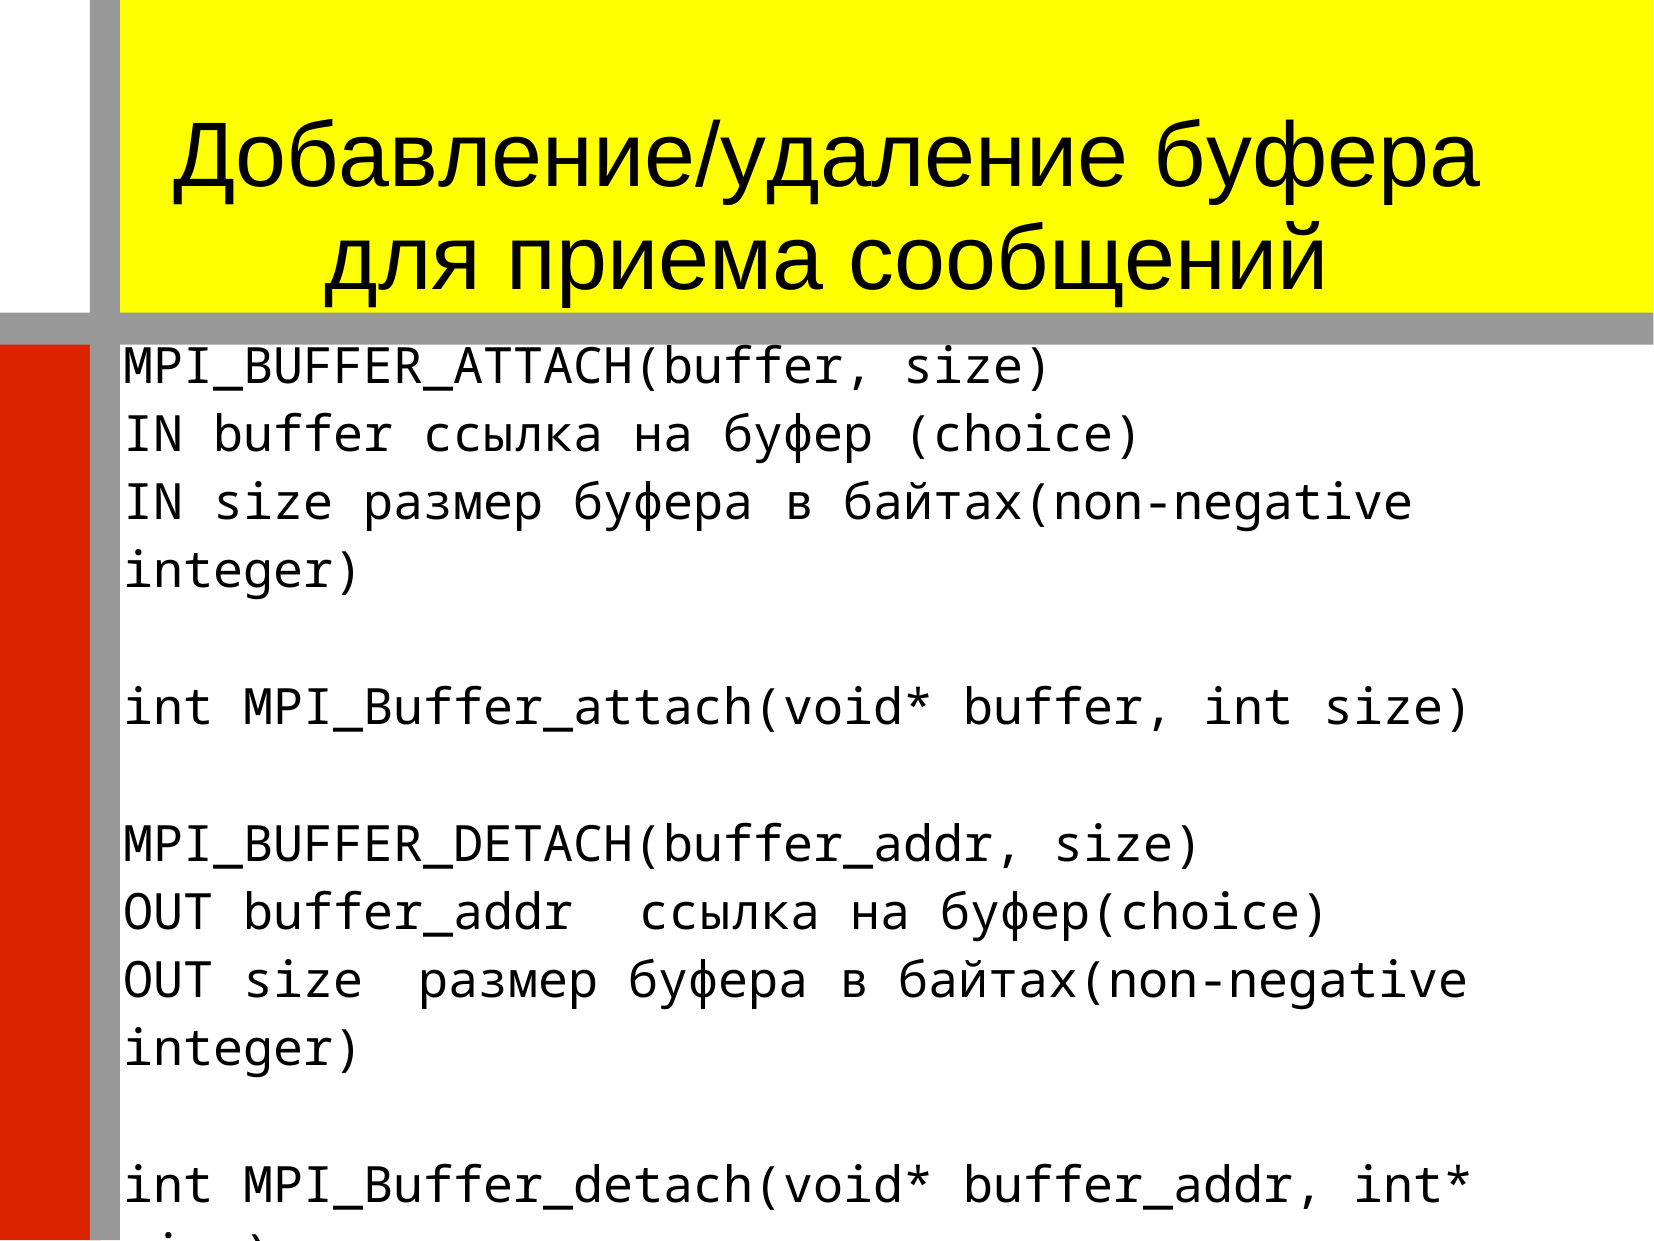

# Добавление/удаление буфера для приема сообщений
MPI_BUFFER_ATTACH(buffer, size)
IN buffer ссылка на буфер (choice)
IN size размер буфера в байтах(non-negative integer)
int MPI_Buffer_attach(void* buffer, int size)
MPI_BUFFER_DETACH(buffer_addr, size)
OUT buffer_addr	ссылка на буфер(choice)
OUT size	размер буфера в байтах(non-negative integer)
int MPI_Buffer_detach(void* buffer_addr, int* size)